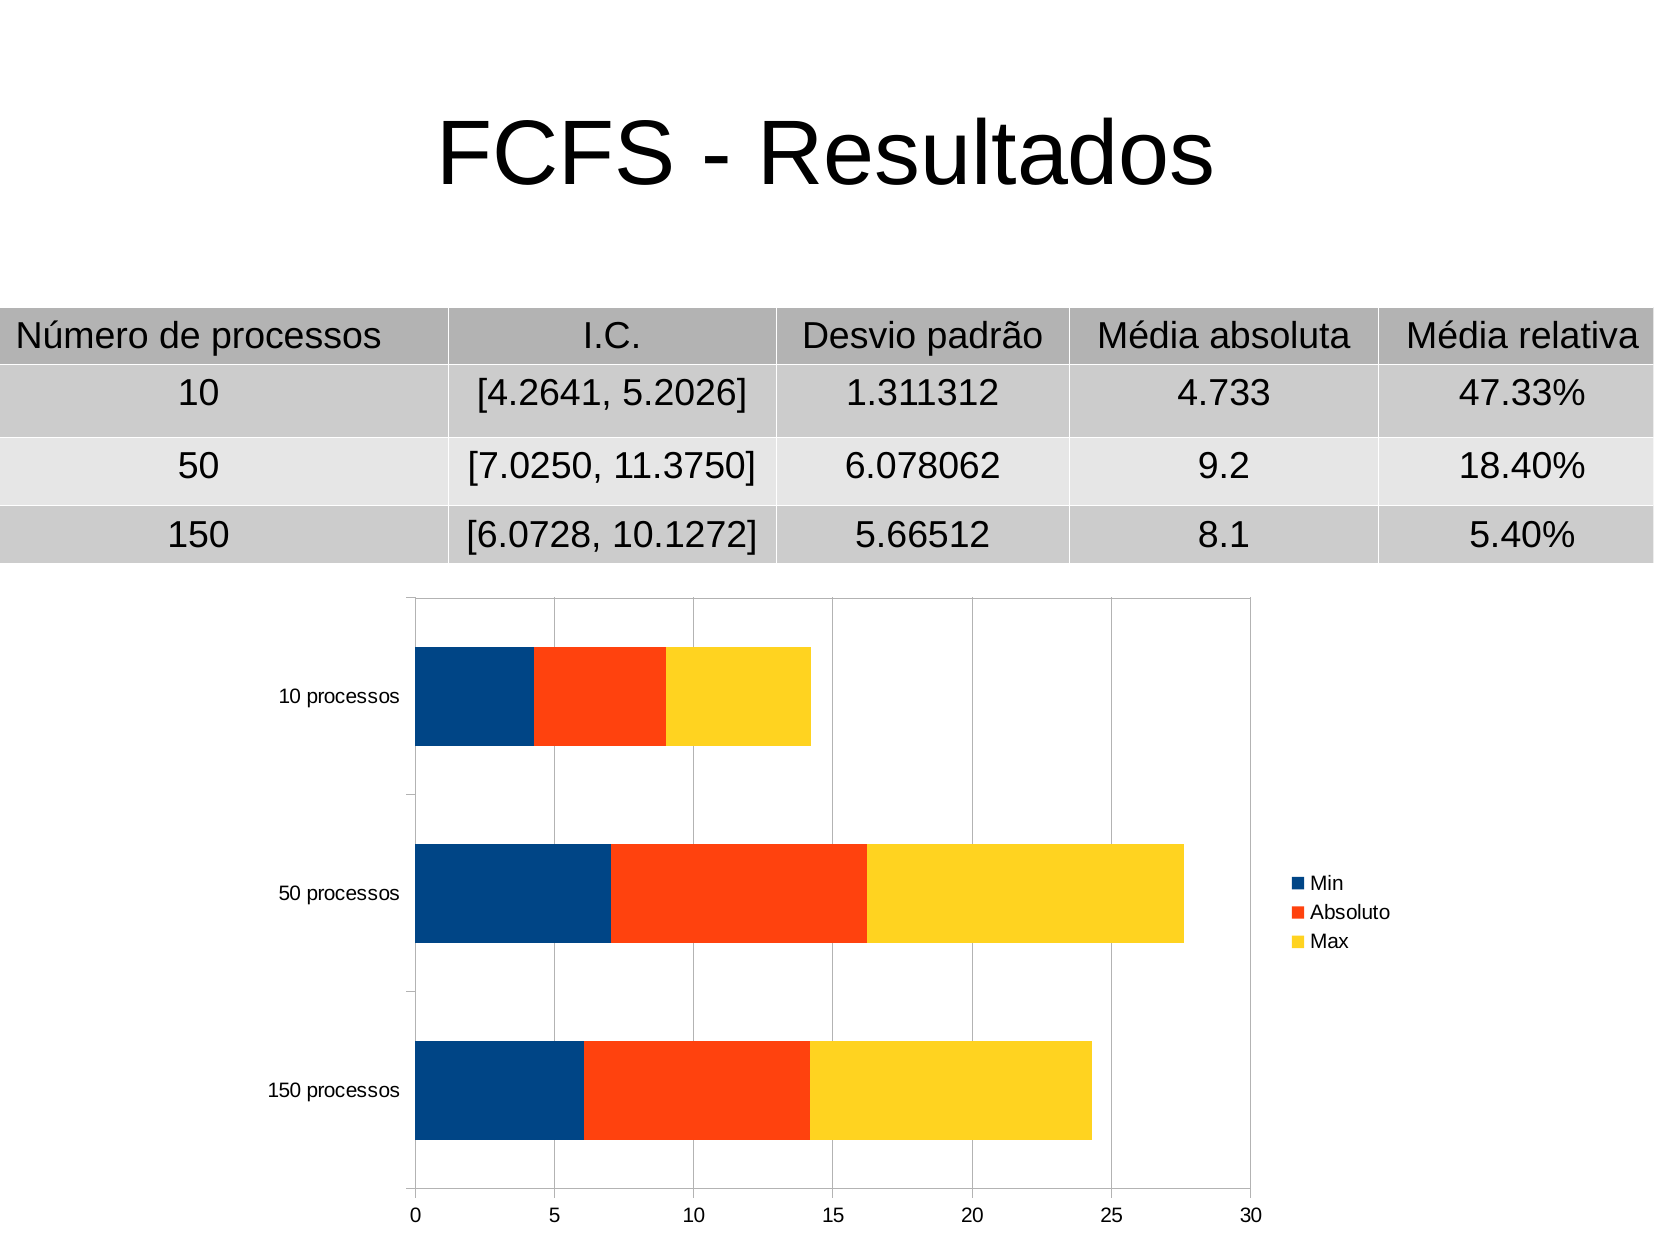

# FCFS - Resultados
| Número de processos | I.C. | Desvio padrão | Média absoluta | Média relativa |
| --- | --- | --- | --- | --- |
| 10 | [4.2641, 5.2026] | 1.311312 | 4.733 | 47.33% |
| 50 | [7.0250, 11.3750] | 6.078062 | 9.2 | 18.40% |
| 150 | [6.0728, 10.1272] | 5.66512 | 8.1 | 5.40% |
### Chart
| Category | Min | Absoluto | Max |
|---|---|---|---|
| 150 processos | 6.0728 | 8.1 | 10.1272 |
| 50 processos | 7.025 | 9.2 | 11.375 |
| 10 processos | 4.2641 | 4.7333 | 5.2026 |